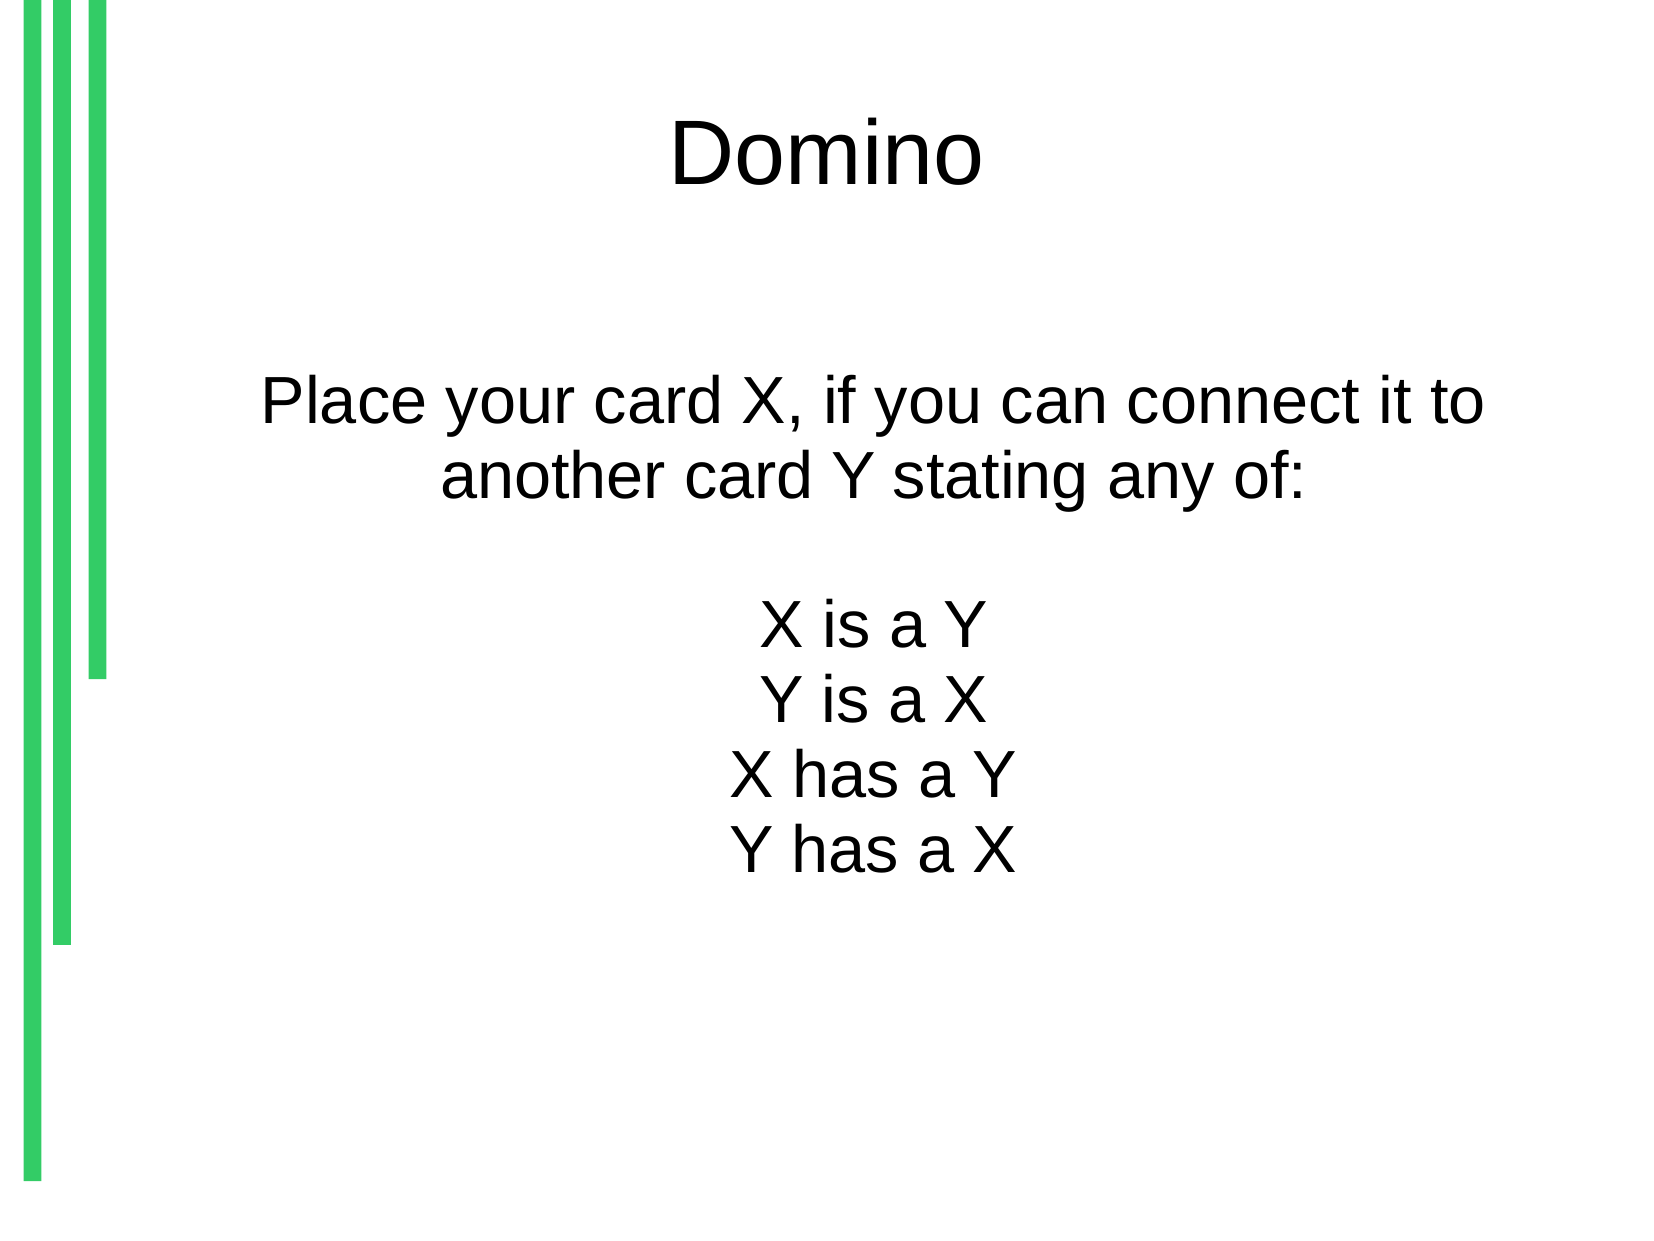

# Domino
Place your card X, if you can connect it to another card Y stating any of:
X is a Y
Y is a X
X has a Y
Y has a X